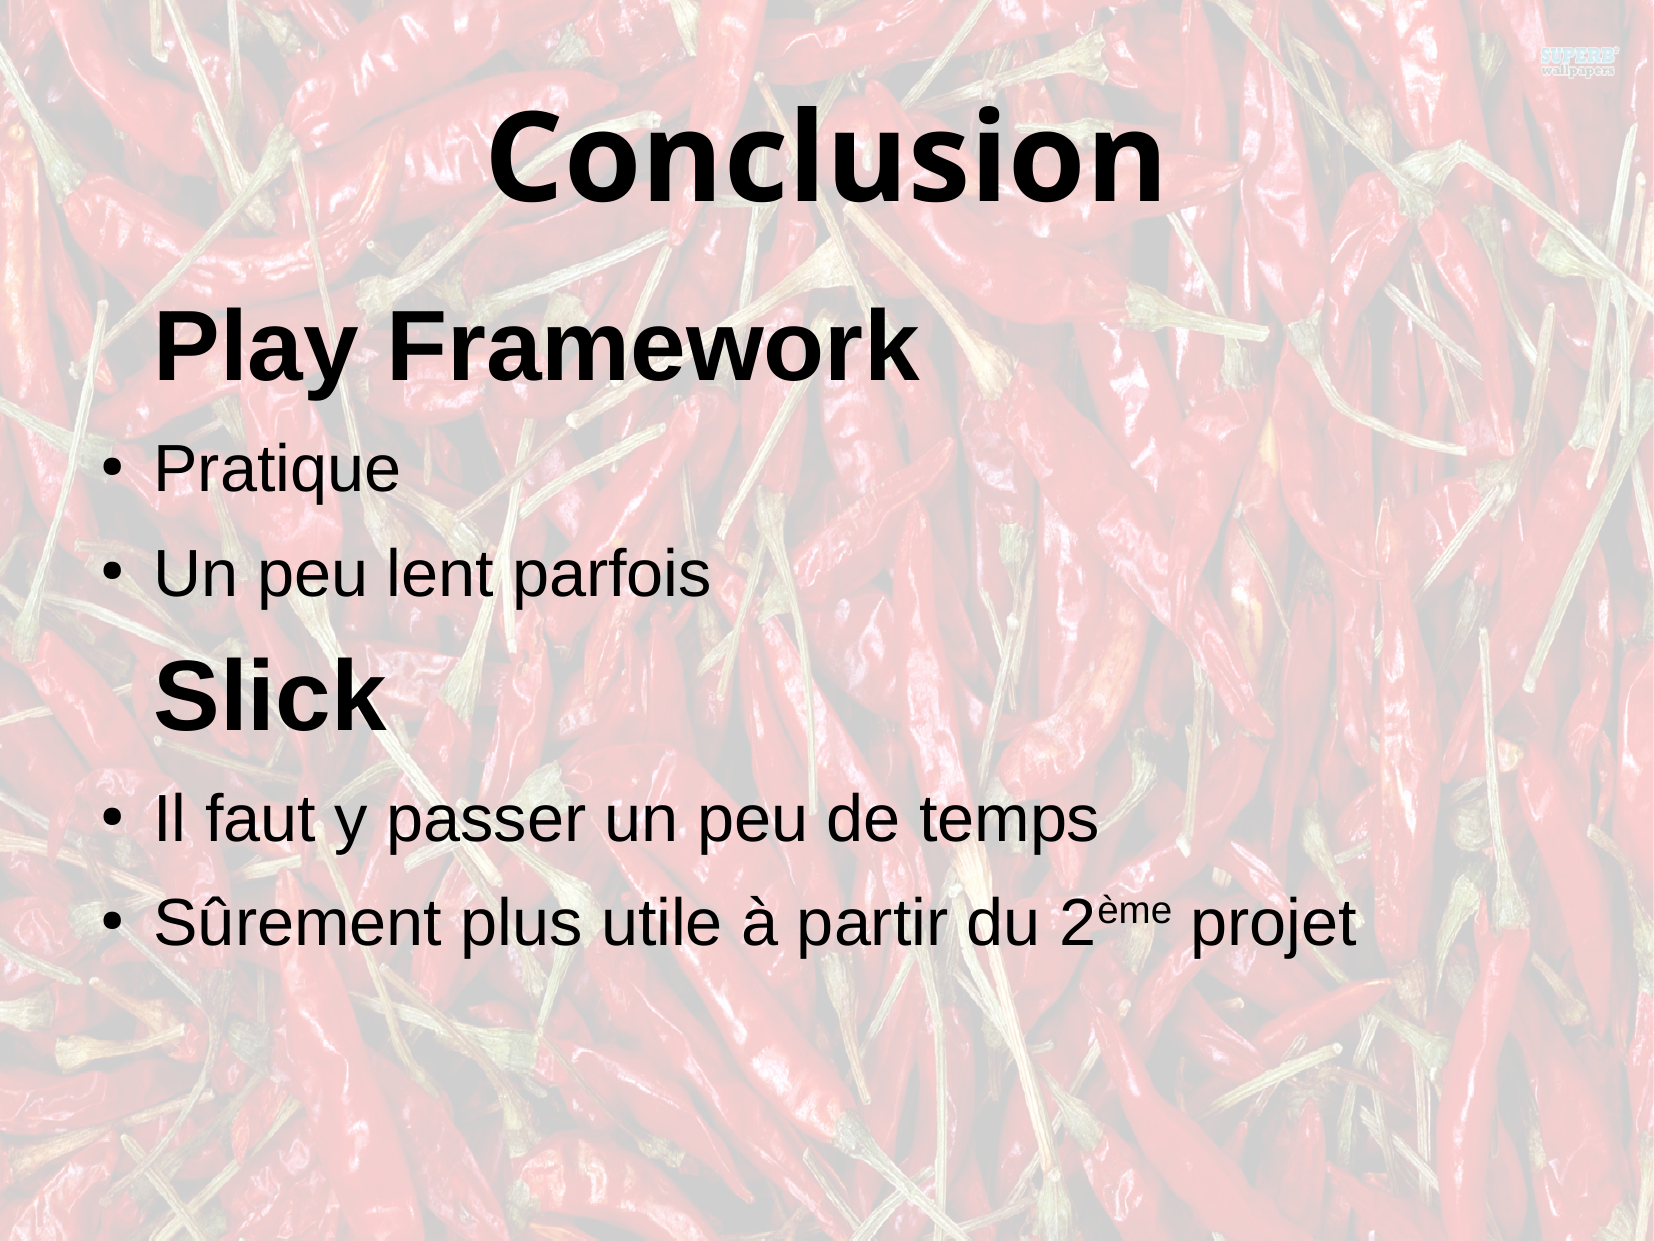

# Conclusion
Play Framework
Pratique
Un peu lent parfois
Slick
Il faut y passer un peu de temps
Sûrement plus utile à partir du 2ème projet